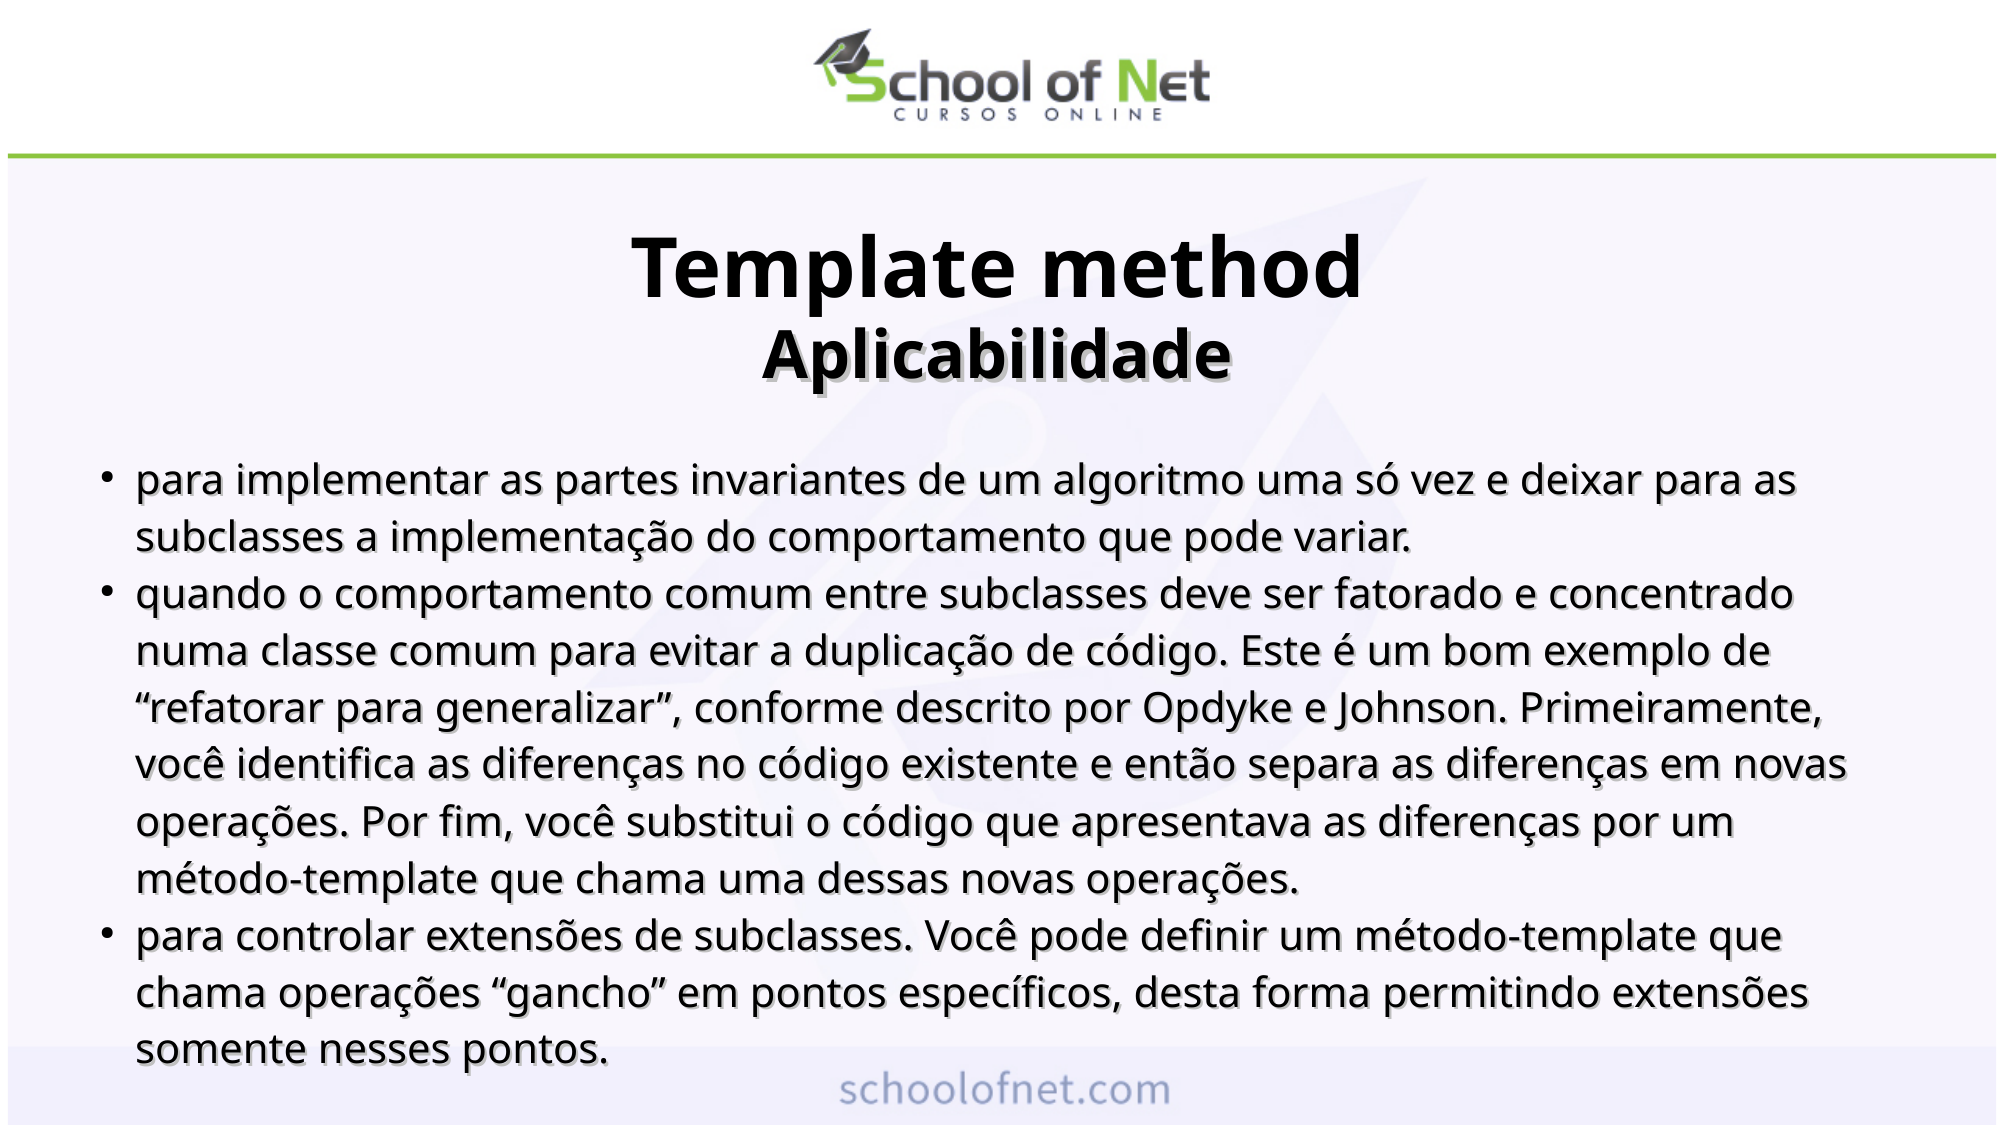

# Template method
Aplicabilidade
para implementar as partes invariantes de um algoritmo uma só vez e deixar para as subclasses a implementação do comportamento que pode variar.
quando o comportamento comum entre subclasses deve ser fatorado e concentrado numa classe comum para evitar a duplicação de código. Este é um bom exemplo de “refatorar para generalizar”, conforme descrito por Opdyke e Johnson. Primeiramente, você identifica as diferenças no código existente e então separa as diferenças em novas operações. Por fim, você substitui o código que apresentava as diferenças por um método-template que chama uma dessas novas operações.
para controlar extensões de subclasses. Você pode definir um método-template que chama operações “gancho” em pontos específicos, desta forma permitindo extensões somente nesses pontos.